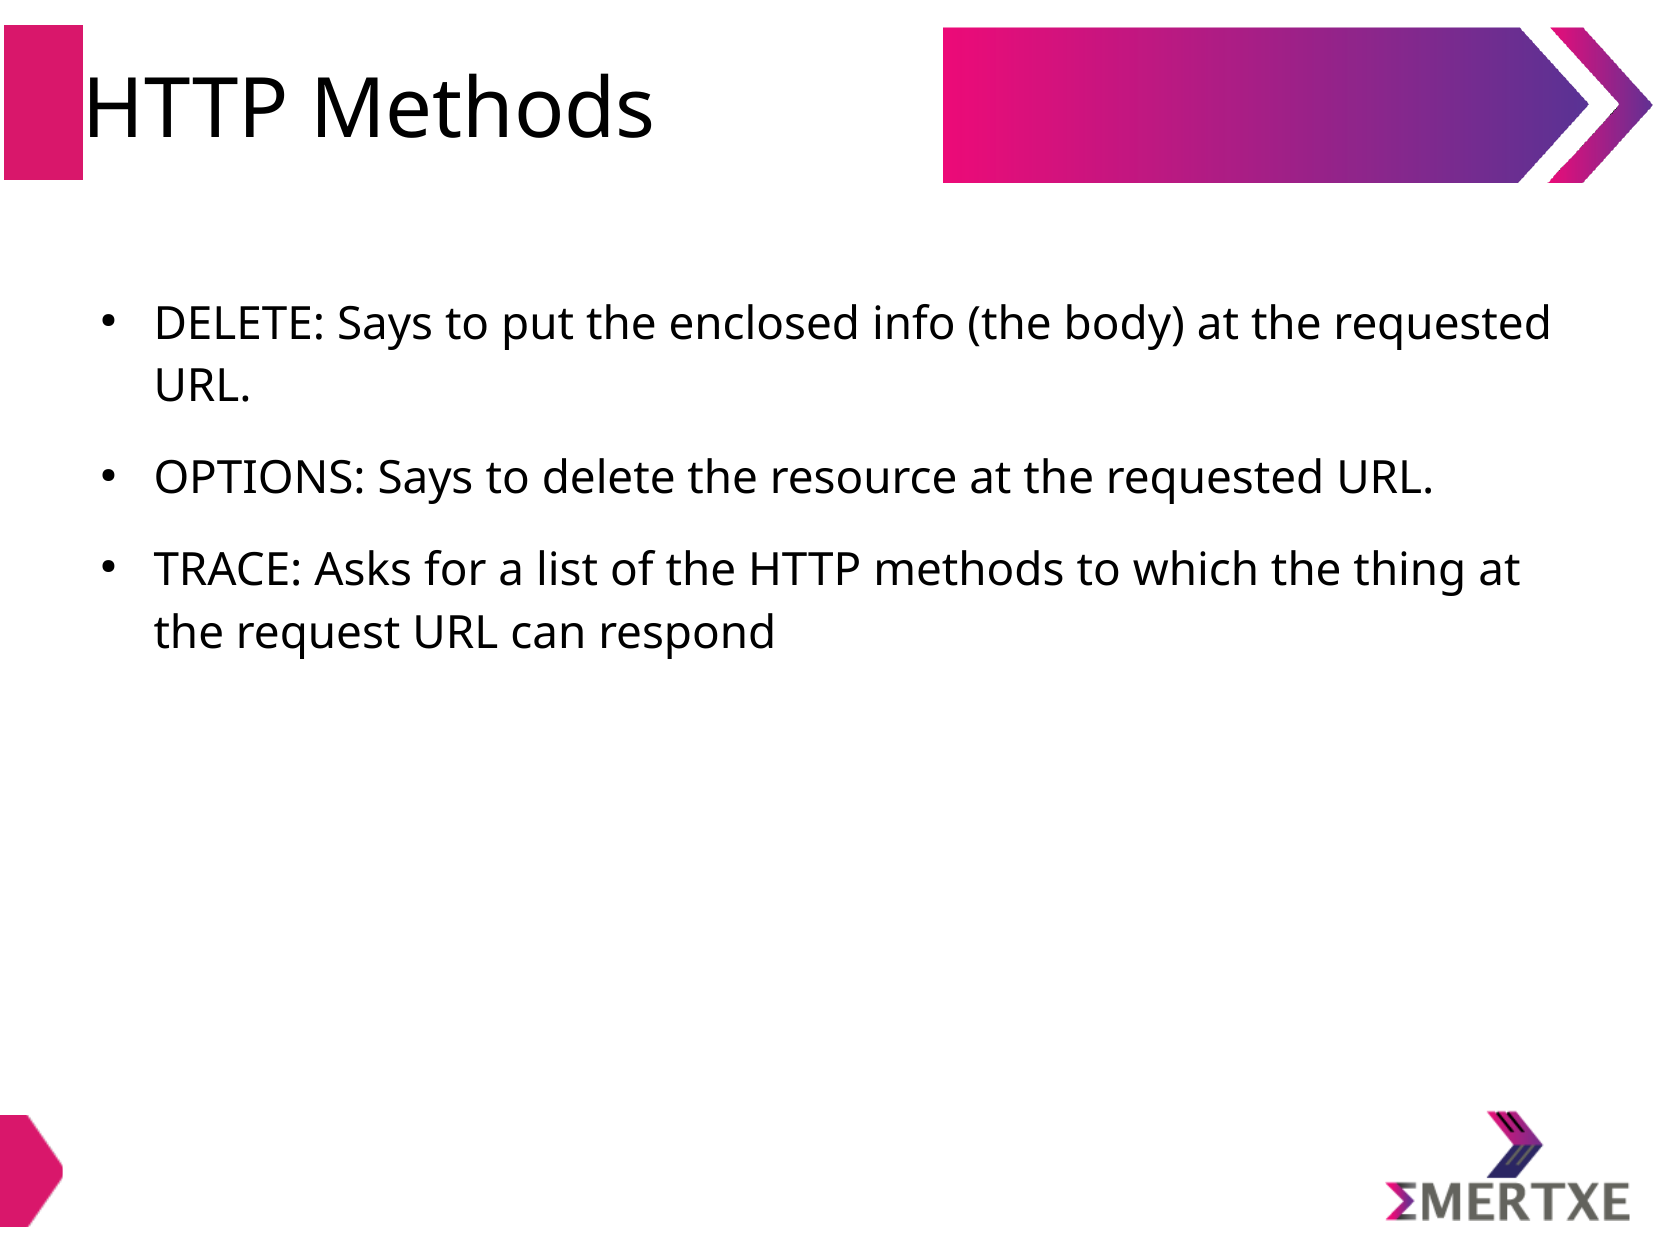

# HTTP Methods
DELETE: Says to put the enclosed info (the body) at the requested URL.
OPTIONS: Says to delete the resource at the requested URL.
TRACE: Asks for a list of the HTTP methods to which the thing at the request URL can respond